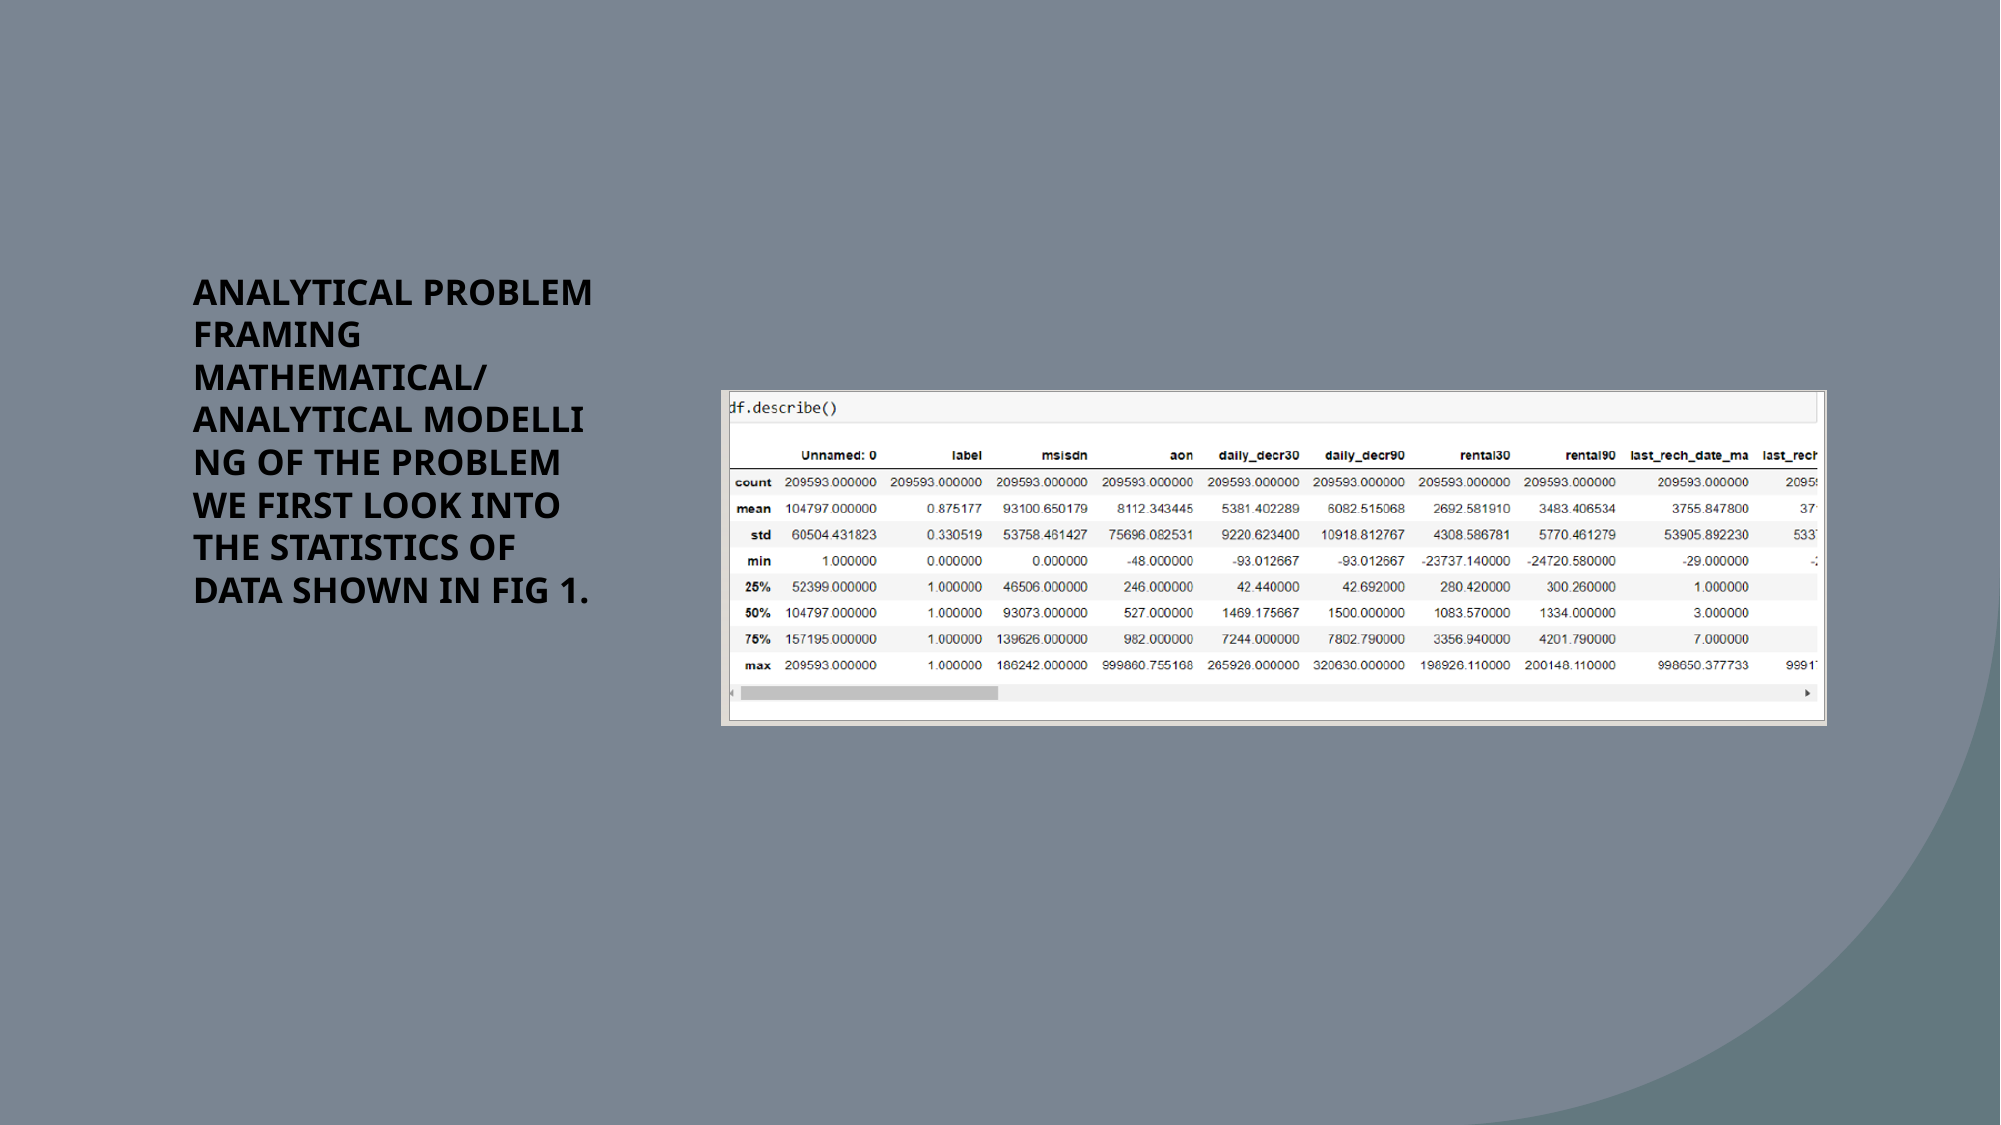

# Analytical Problem Framing Mathematical/ Analytical Modelling of the Problem
We first look into the statistics of data shown in fig 1.